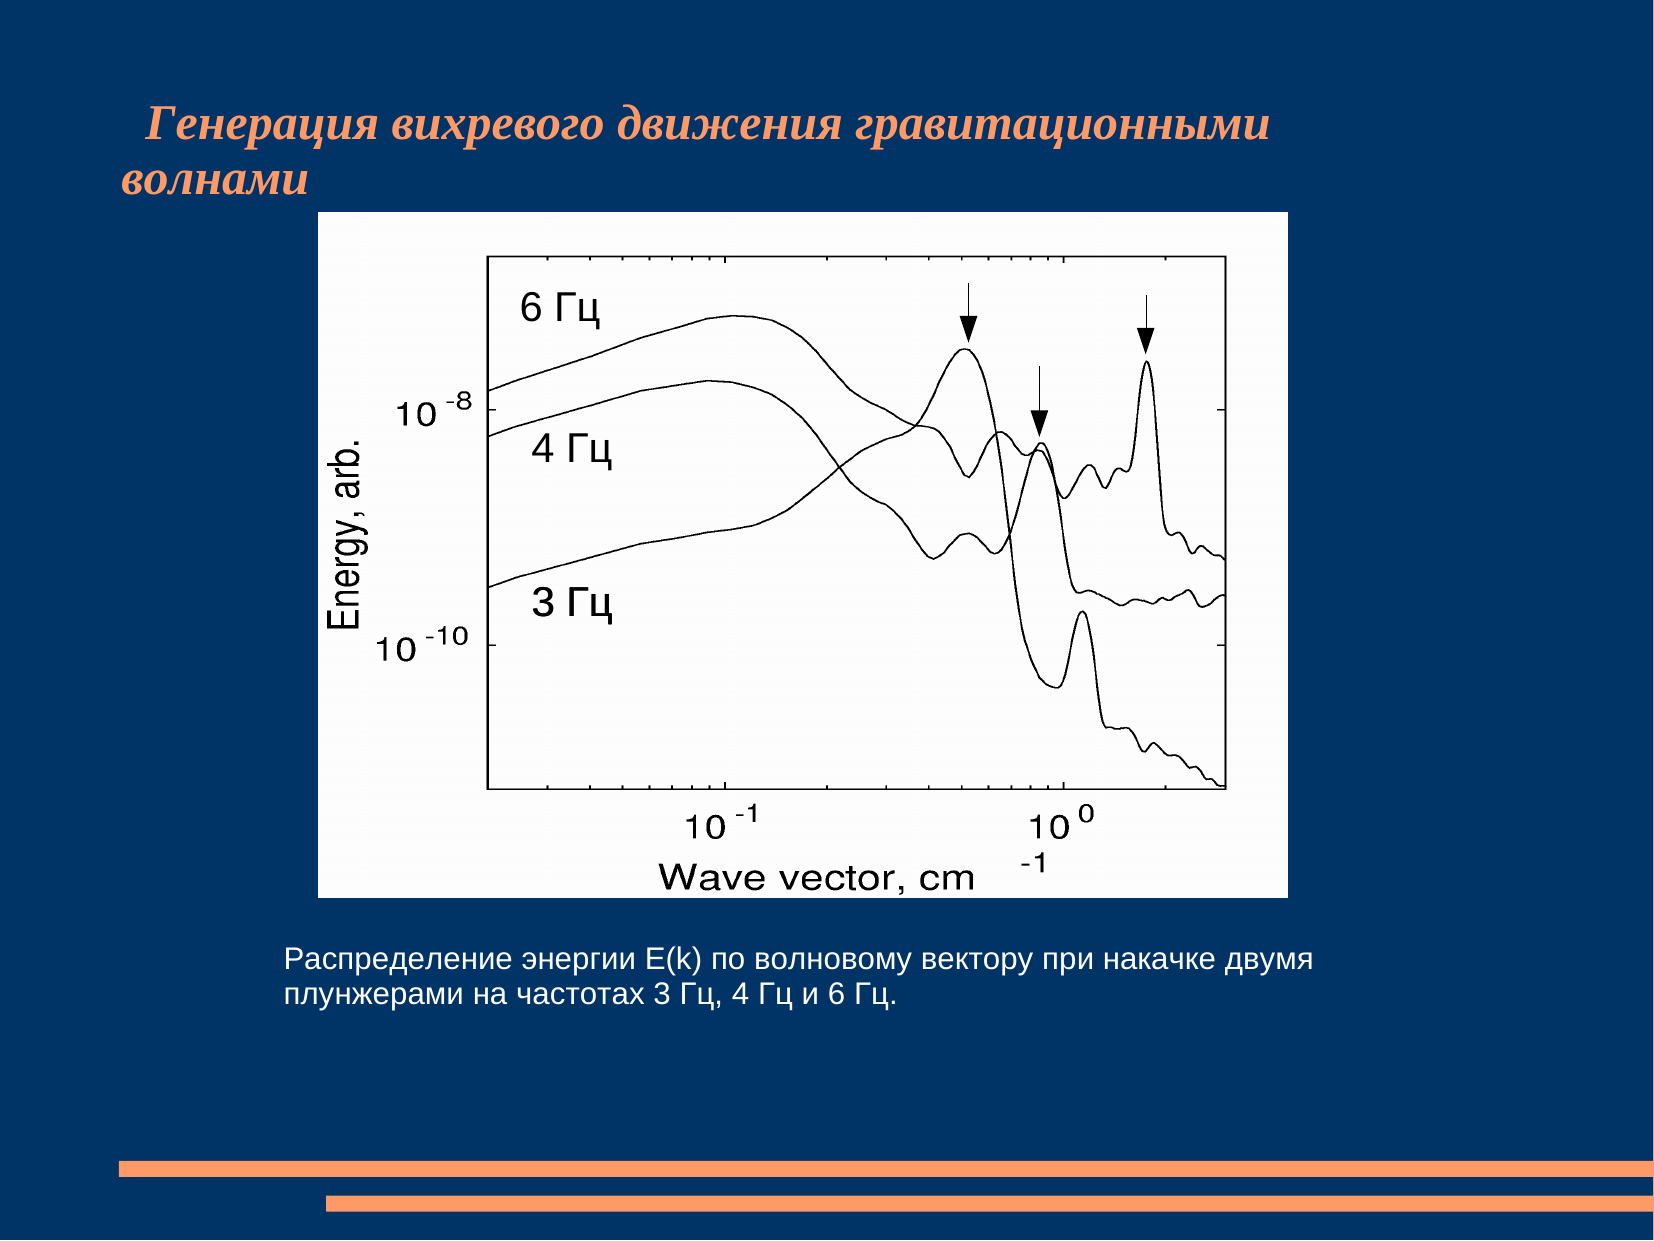

# Генерация вихревого движения гравитационными волнами
6 Гц
4 Гц
3 Гц
3 Гц
Распределение энергии E(k) по волновому вектору при накачке двумя плунжерами на частотах 3 Гц, 4 Гц и 6 Гц.